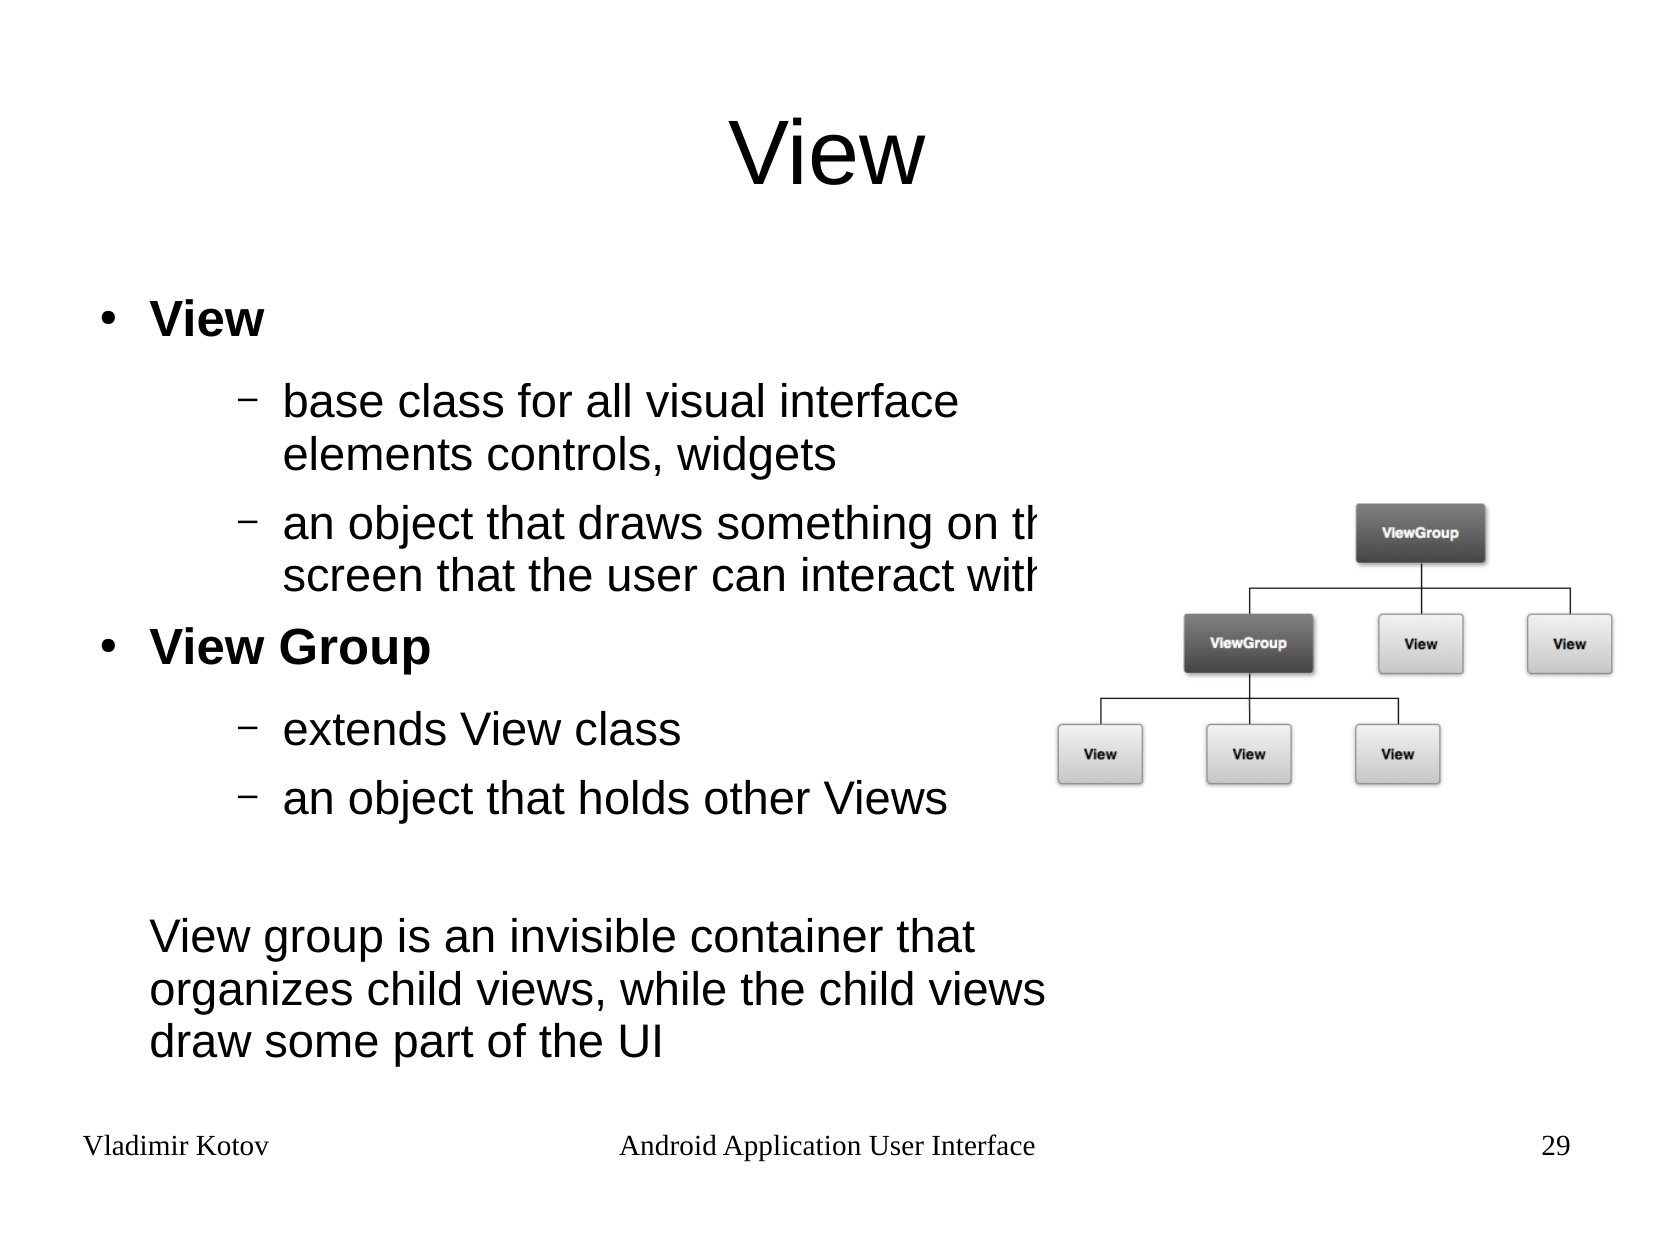

# View
View
base class for all visual interface elements controls, widgets
an object that draws something on the screen that the user can interact with
View Group
extends View class
an object that holds other Views
View group is an invisible container that organizes child views, while the child views draw some part of the UI
Vladimir Kotov
Android Application User Interface
29